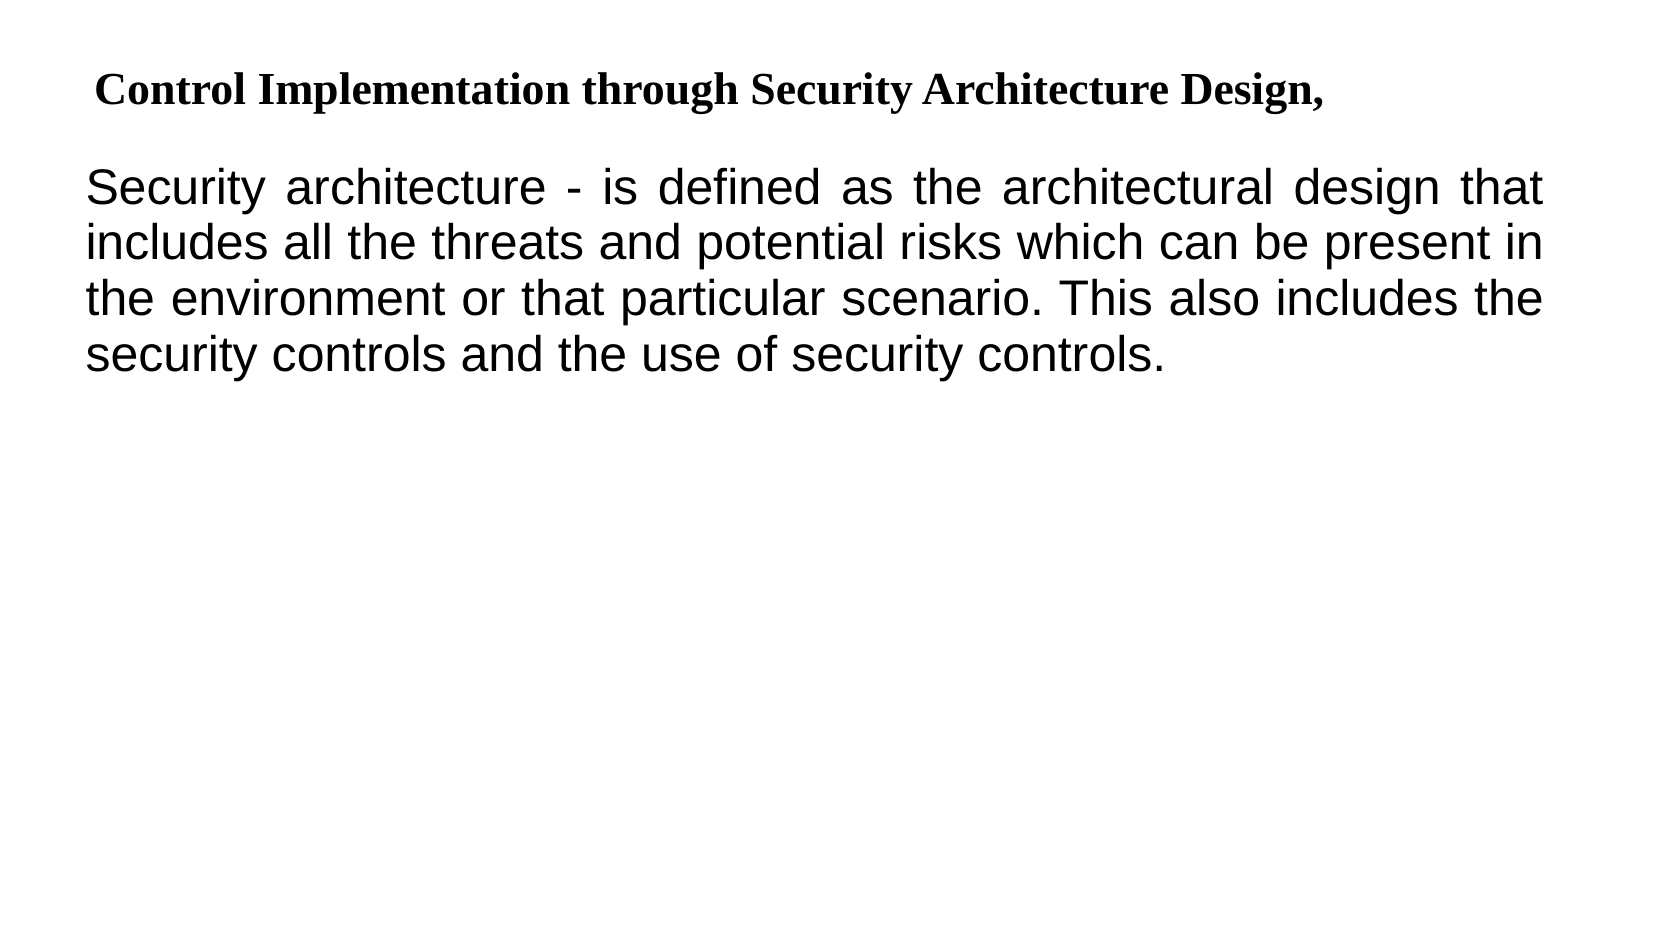

# Control Implementation through Security Architecture Design,
Security architecture - is defined as the architectural design that includes all the threats and potential risks which can be present in the environment or that particular scenario. This also includes the security controls and the use of security controls.